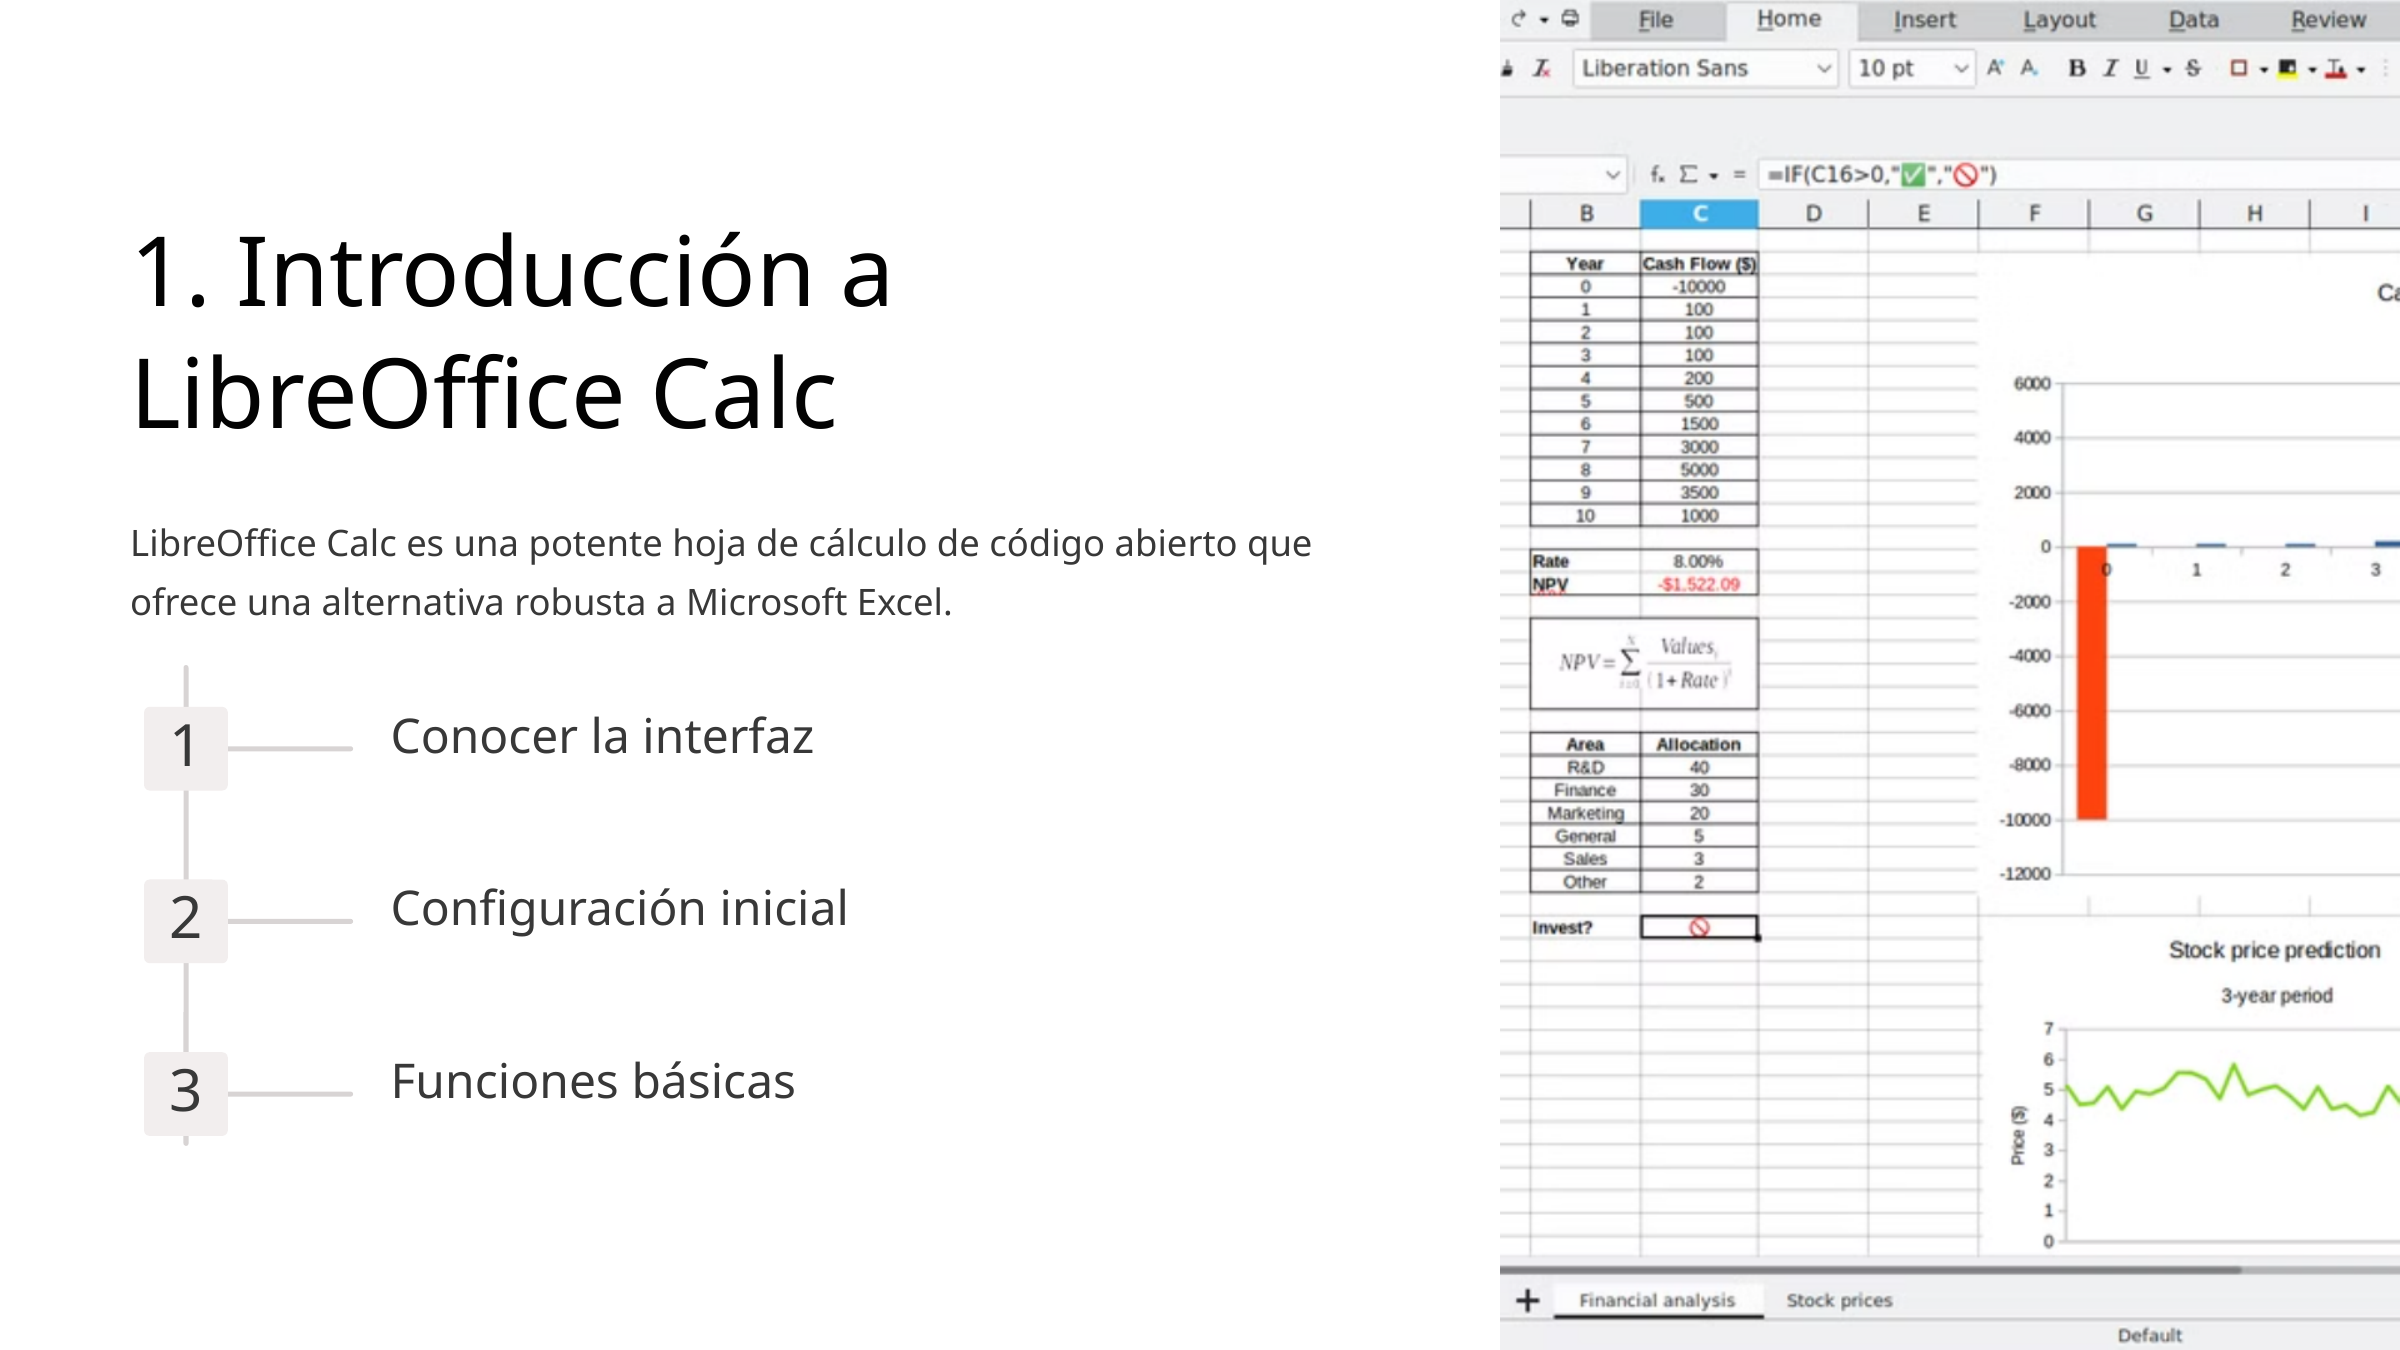

1. Introducción a LibreOffice Calc
LibreOffice Calc es una potente hoja de cálculo de código abierto que ofrece una alternativa robusta a Microsoft Excel.
Conocer la interfaz
1
Configuración inicial
2
Funciones básicas
3